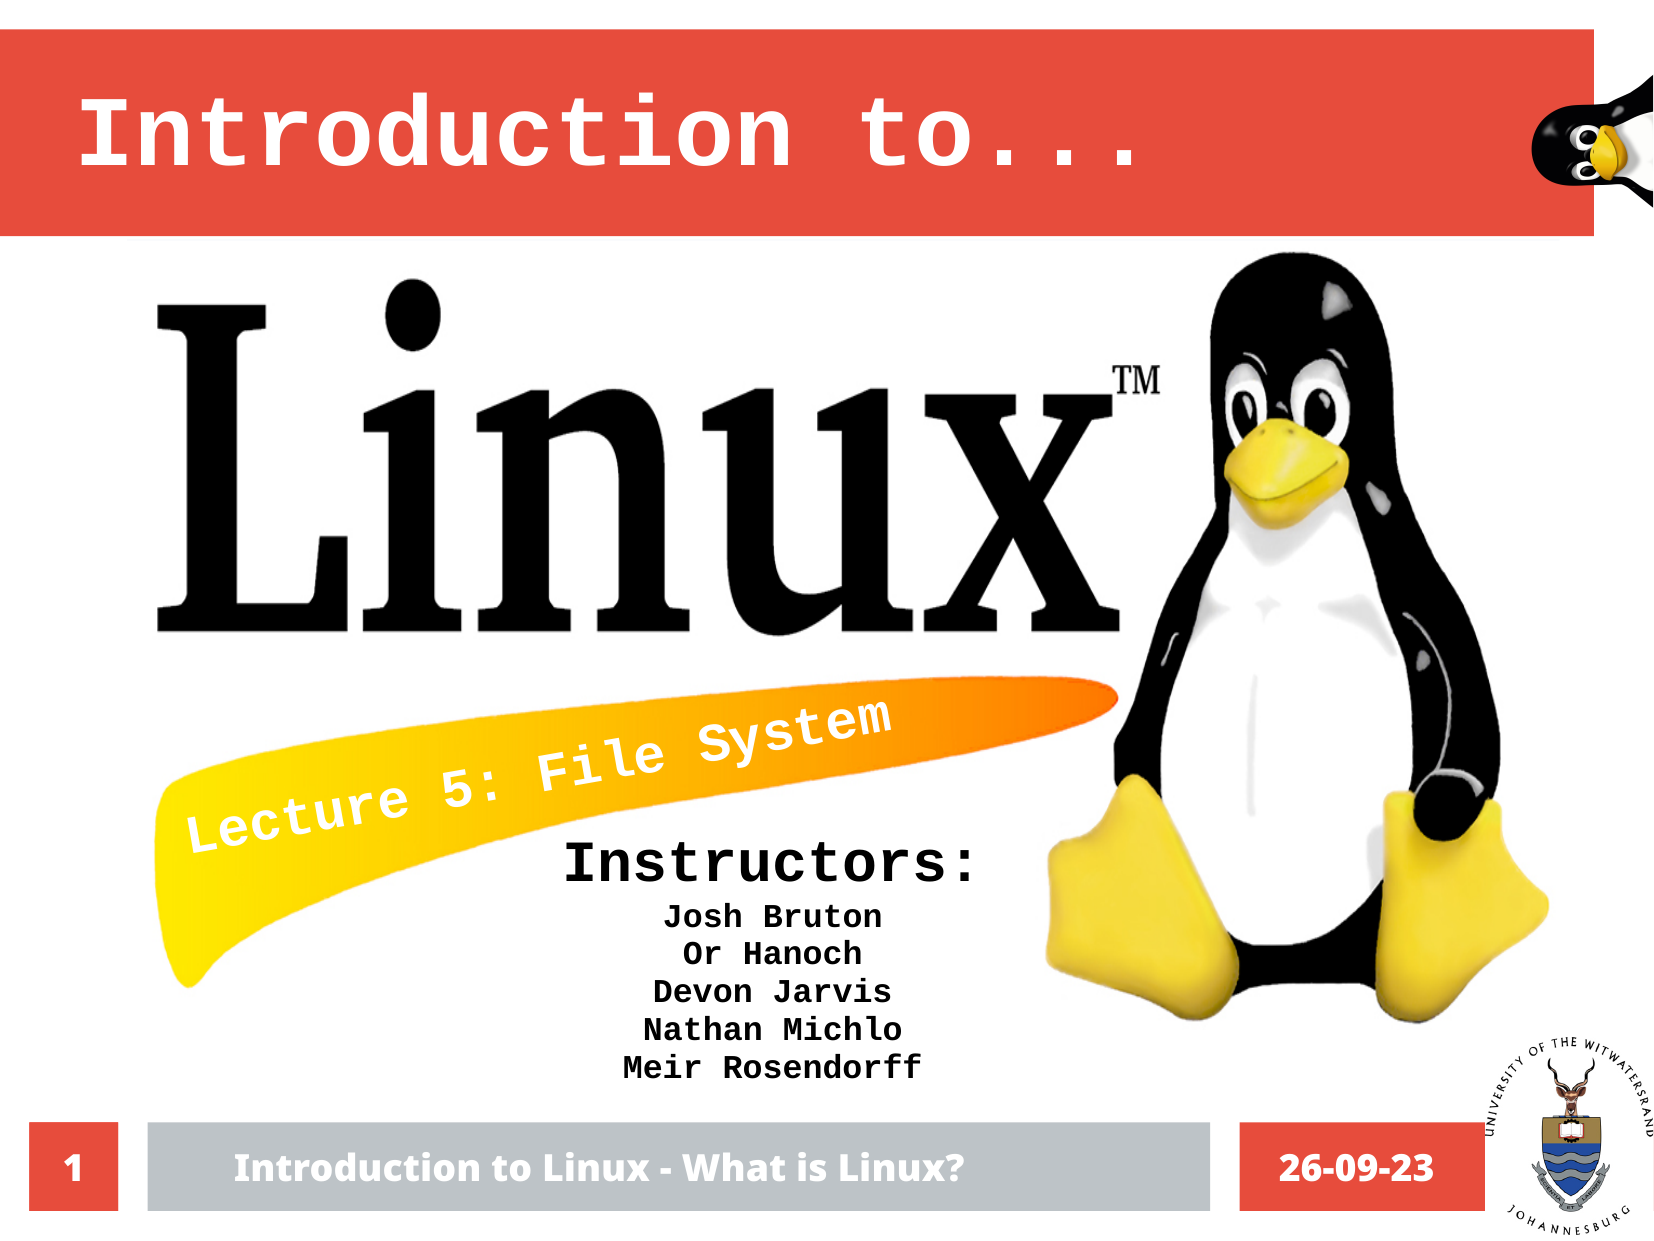

Introduction to...
Lecture 5: File System
Instructors:
Josh Bruton
Or Hanoch
Devon Jarvis
Nathan Michlo
Meir Rosendorff
1
 Introduction to Linux - What is Linux?